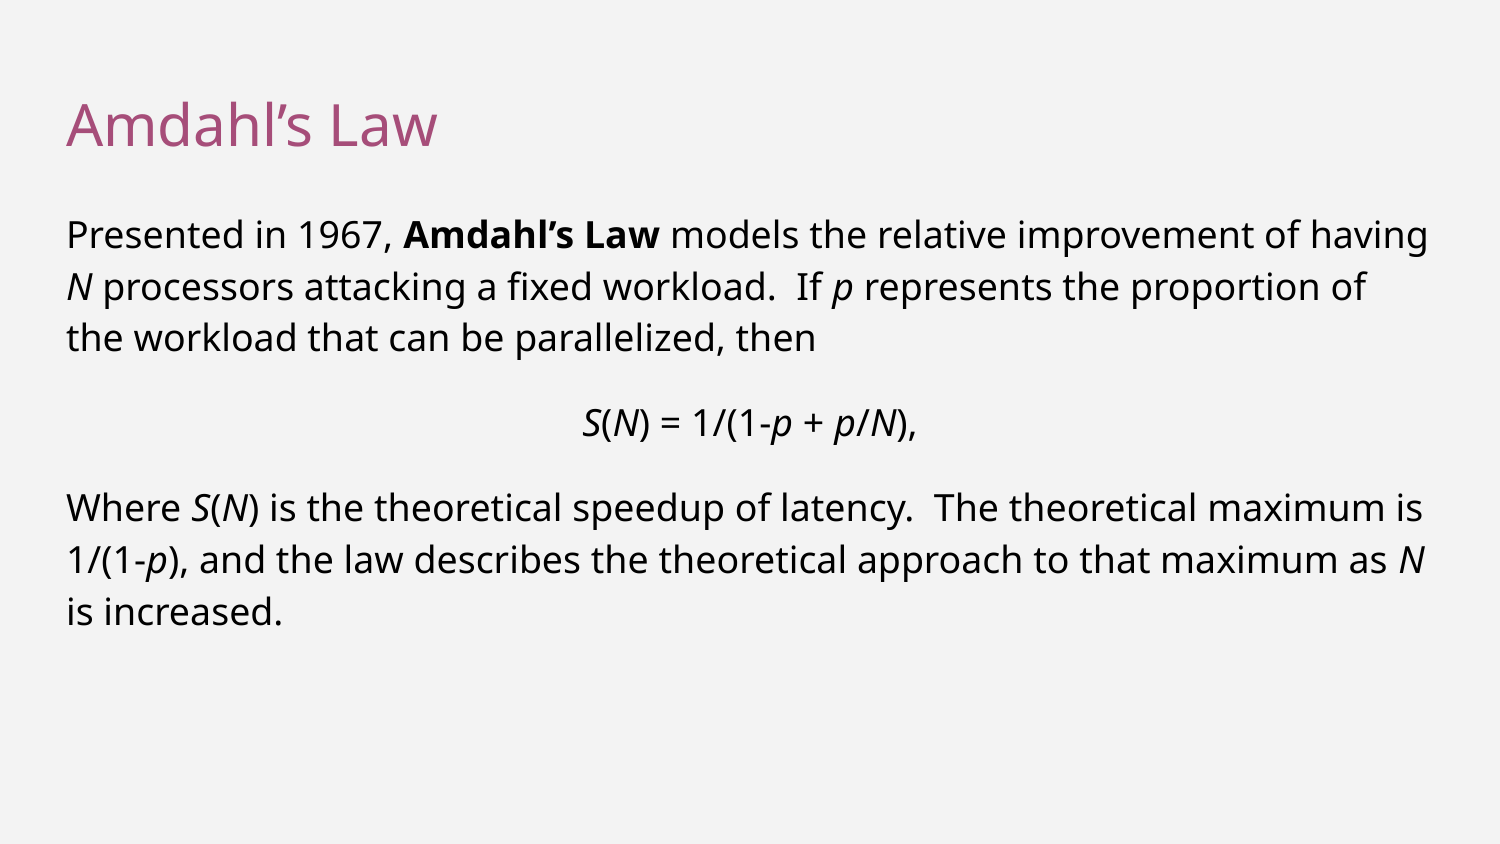

# Amdahl’s Law
Presented in 1967, Amdahl’s Law models the relative improvement of having N processors attacking a fixed workload. If p represents the proportion of the workload that can be parallelized, then
S(N) = 1/(1-p + p/N),
Where S(N) is the theoretical speedup of latency. The theoretical maximum is 1/(1-p), and the law describes the theoretical approach to that maximum as N is increased.